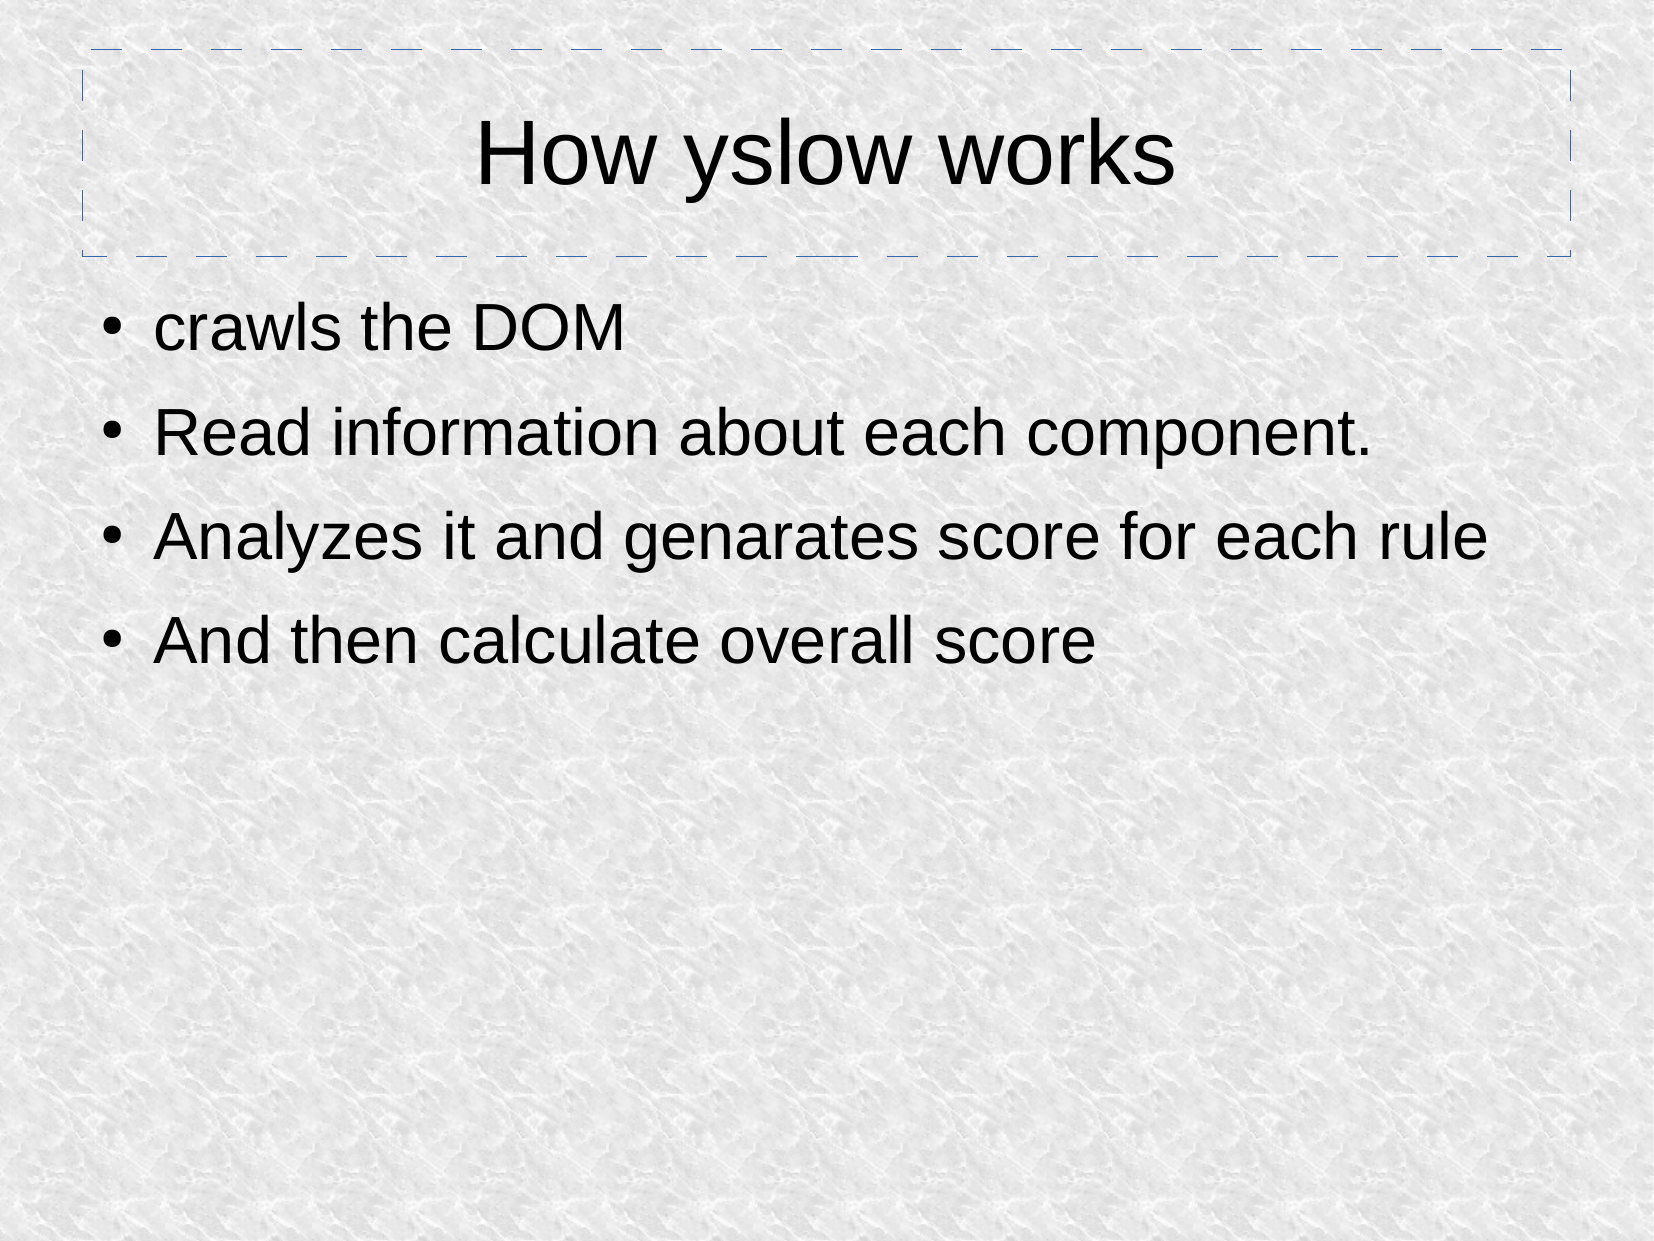

# How yslow works
crawls the DOM
Read information about each component.
Analyzes it and genarates score for each rule
And then calculate overall score